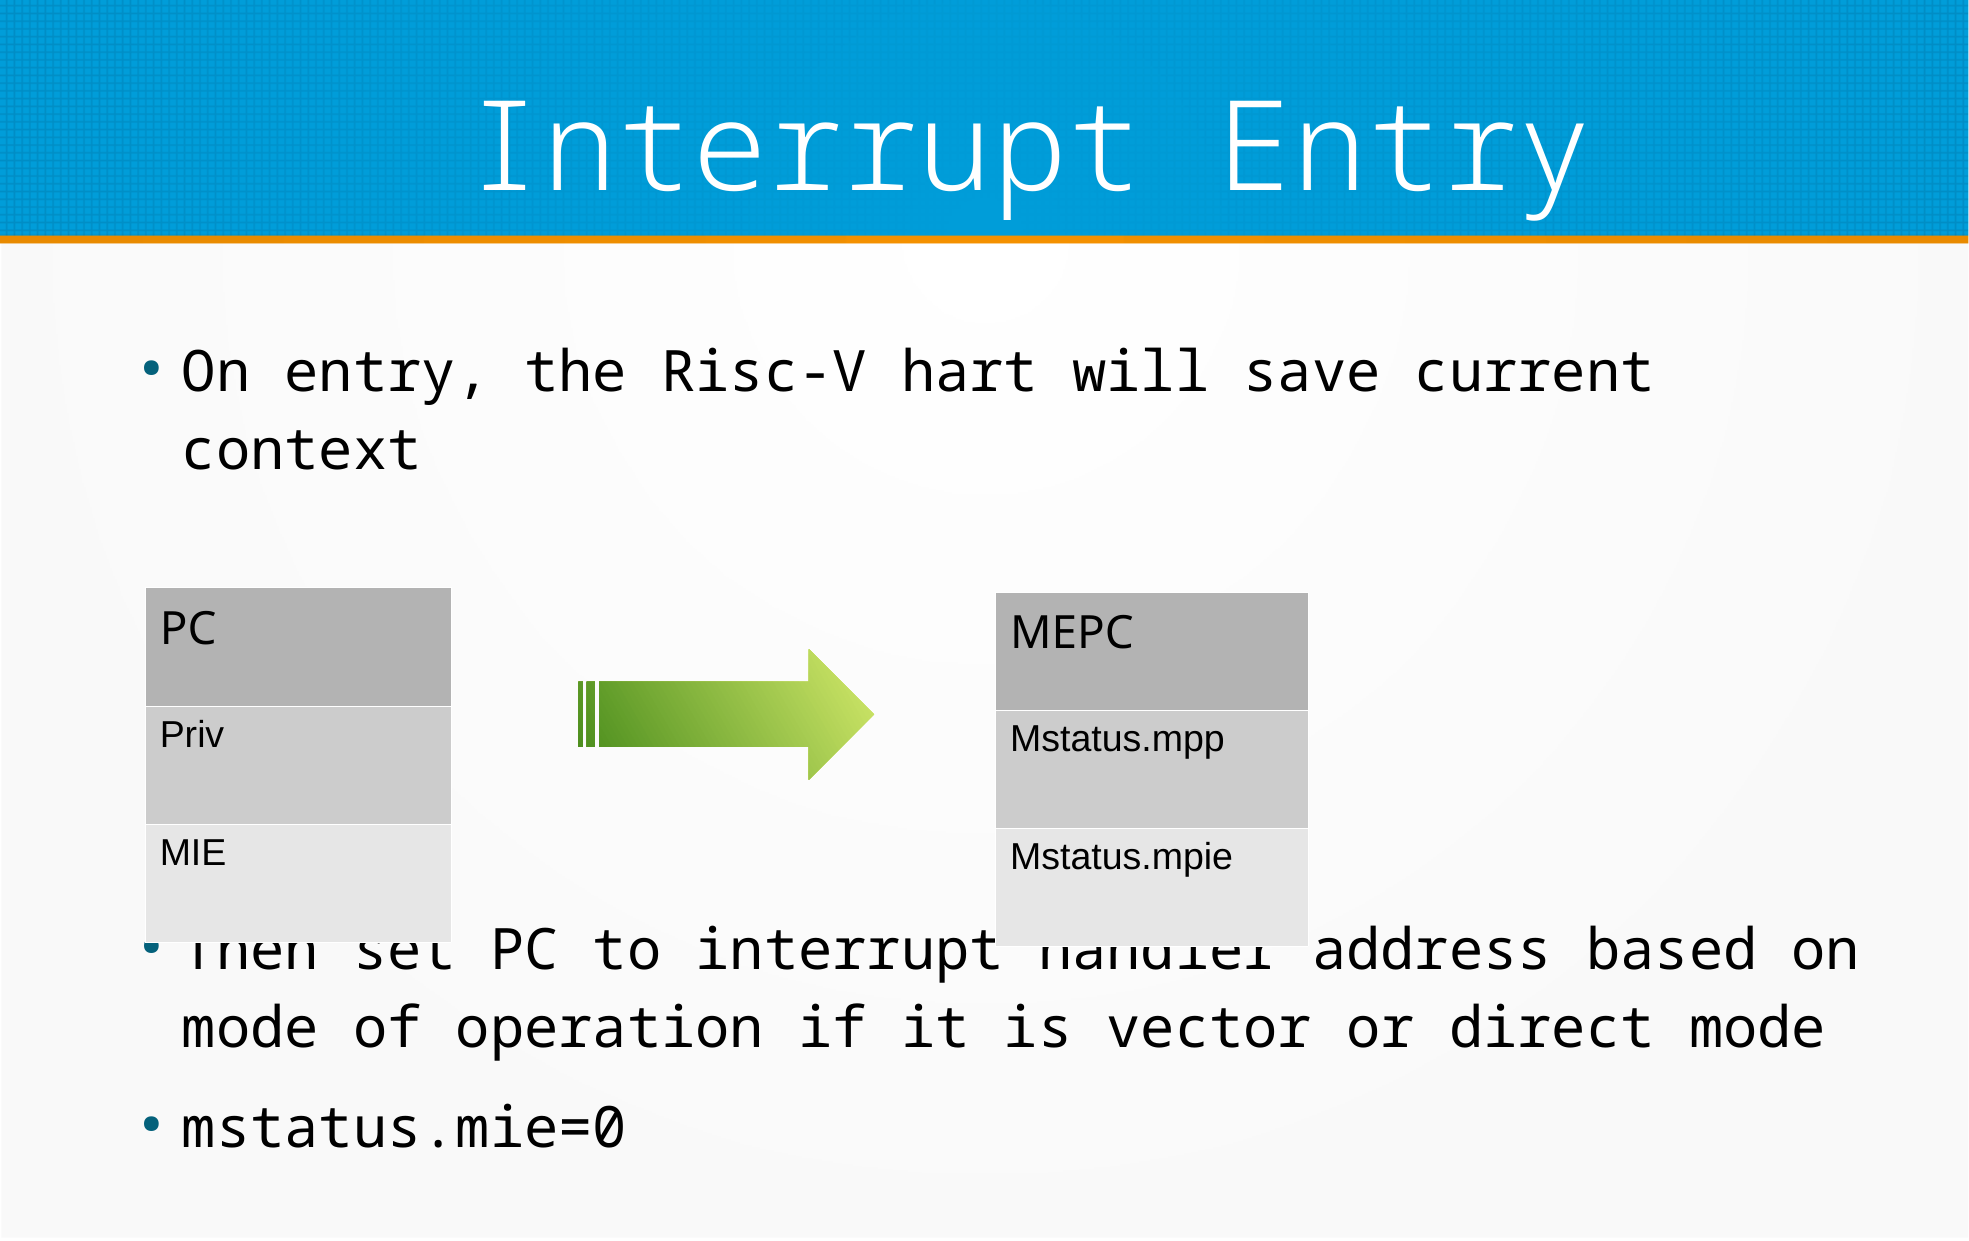

# Interrupt Entry
On entry, the Risc-V hart will save current context
Then set PC to interrupt handler address based on mode of operation if it is vector or direct mode
mstatus.mie=0
| PC |
| --- |
| Priv |
| MIE |
| MEPC |
| --- |
| Mstatus.mpp |
| Mstatus.mpie |